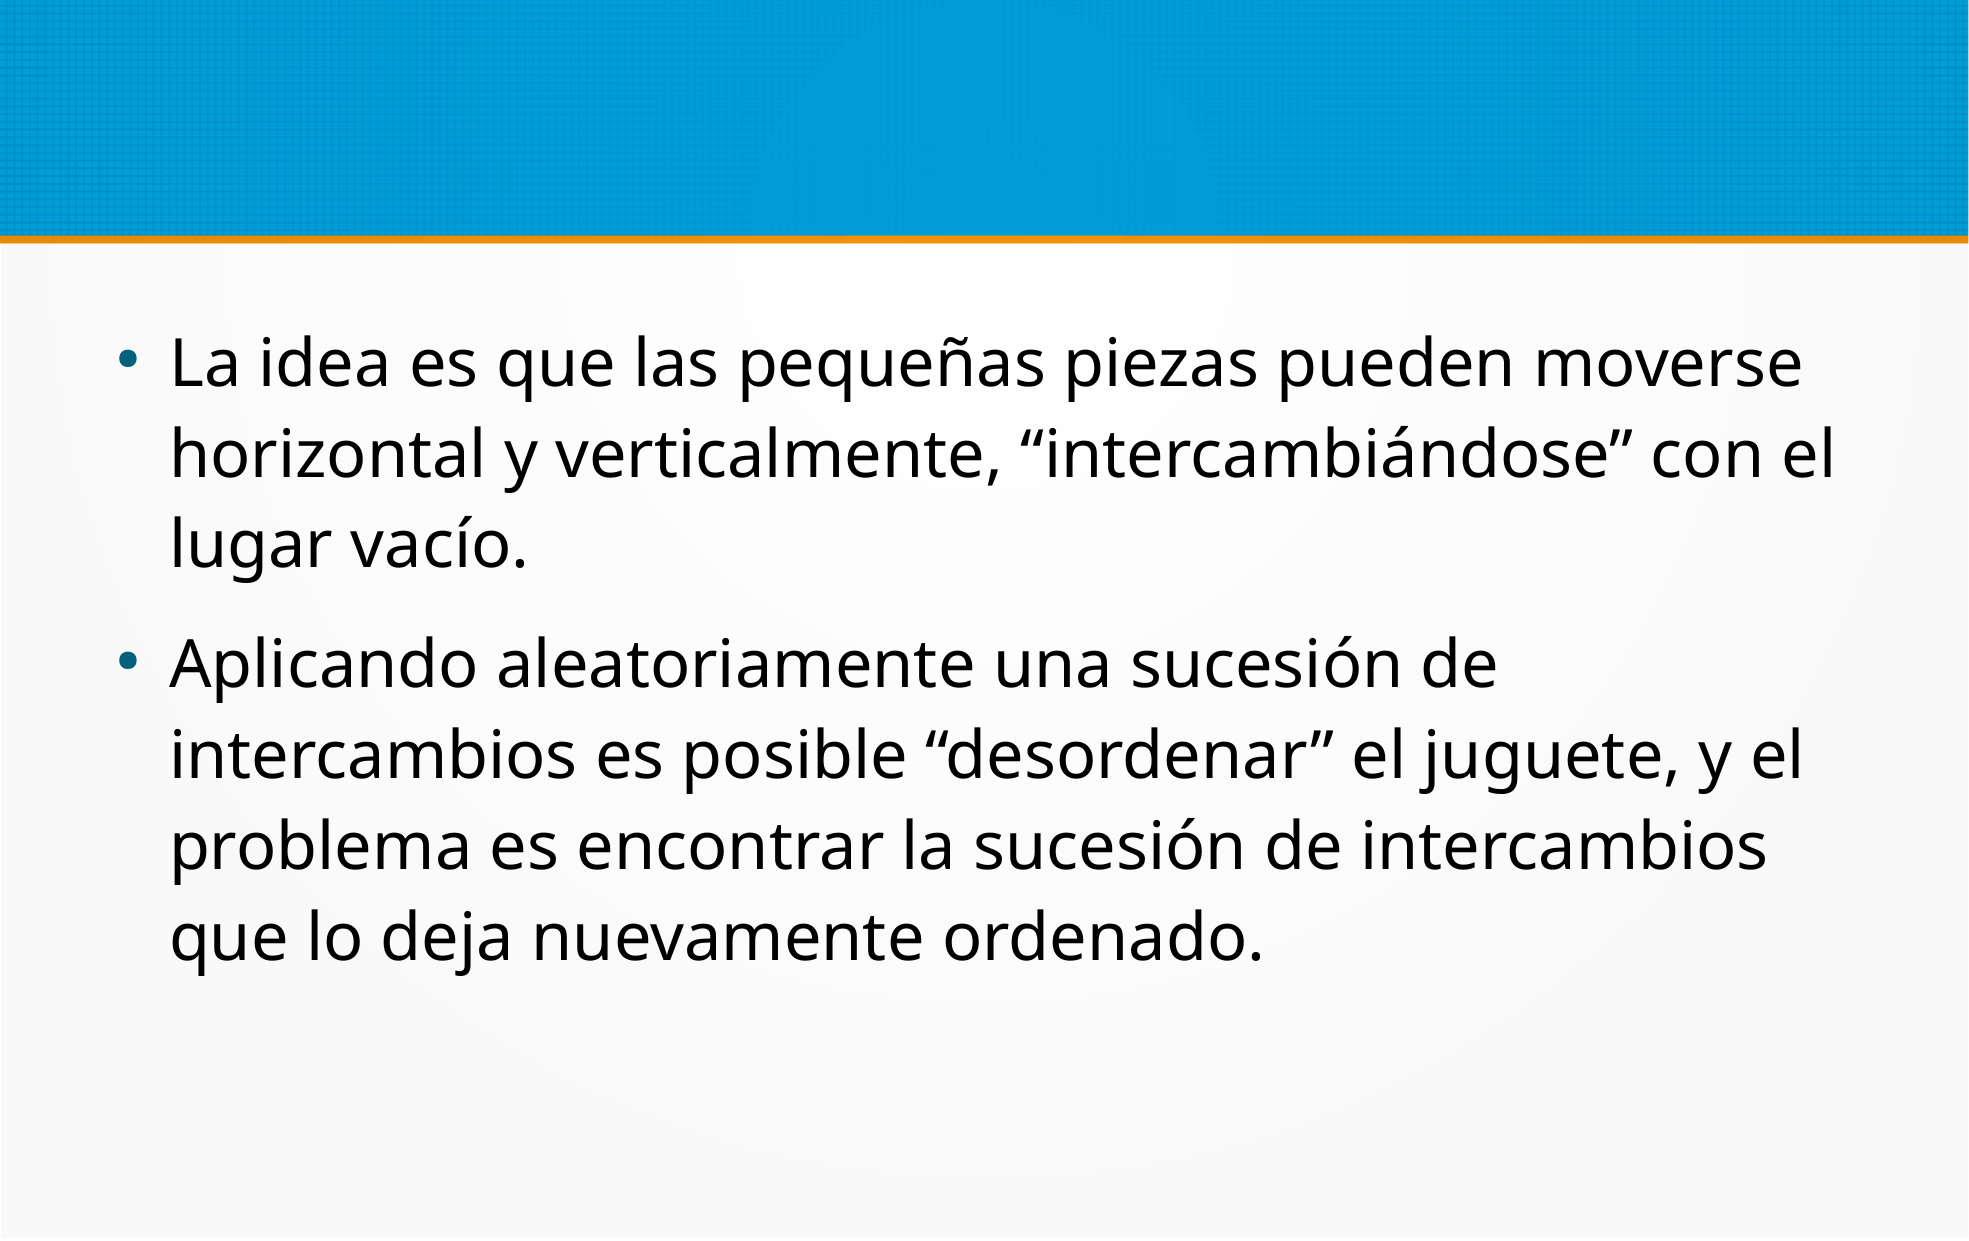

#
La idea es que las pequeñas piezas pueden moverse horizontal y verticalmente, “intercambiándose” con el lugar vacío.
Aplicando aleatoriamente una sucesión de intercambios es posible “desordenar” el juguete, y el problema es encontrar la sucesión de intercambios que lo deja nuevamente ordenado.